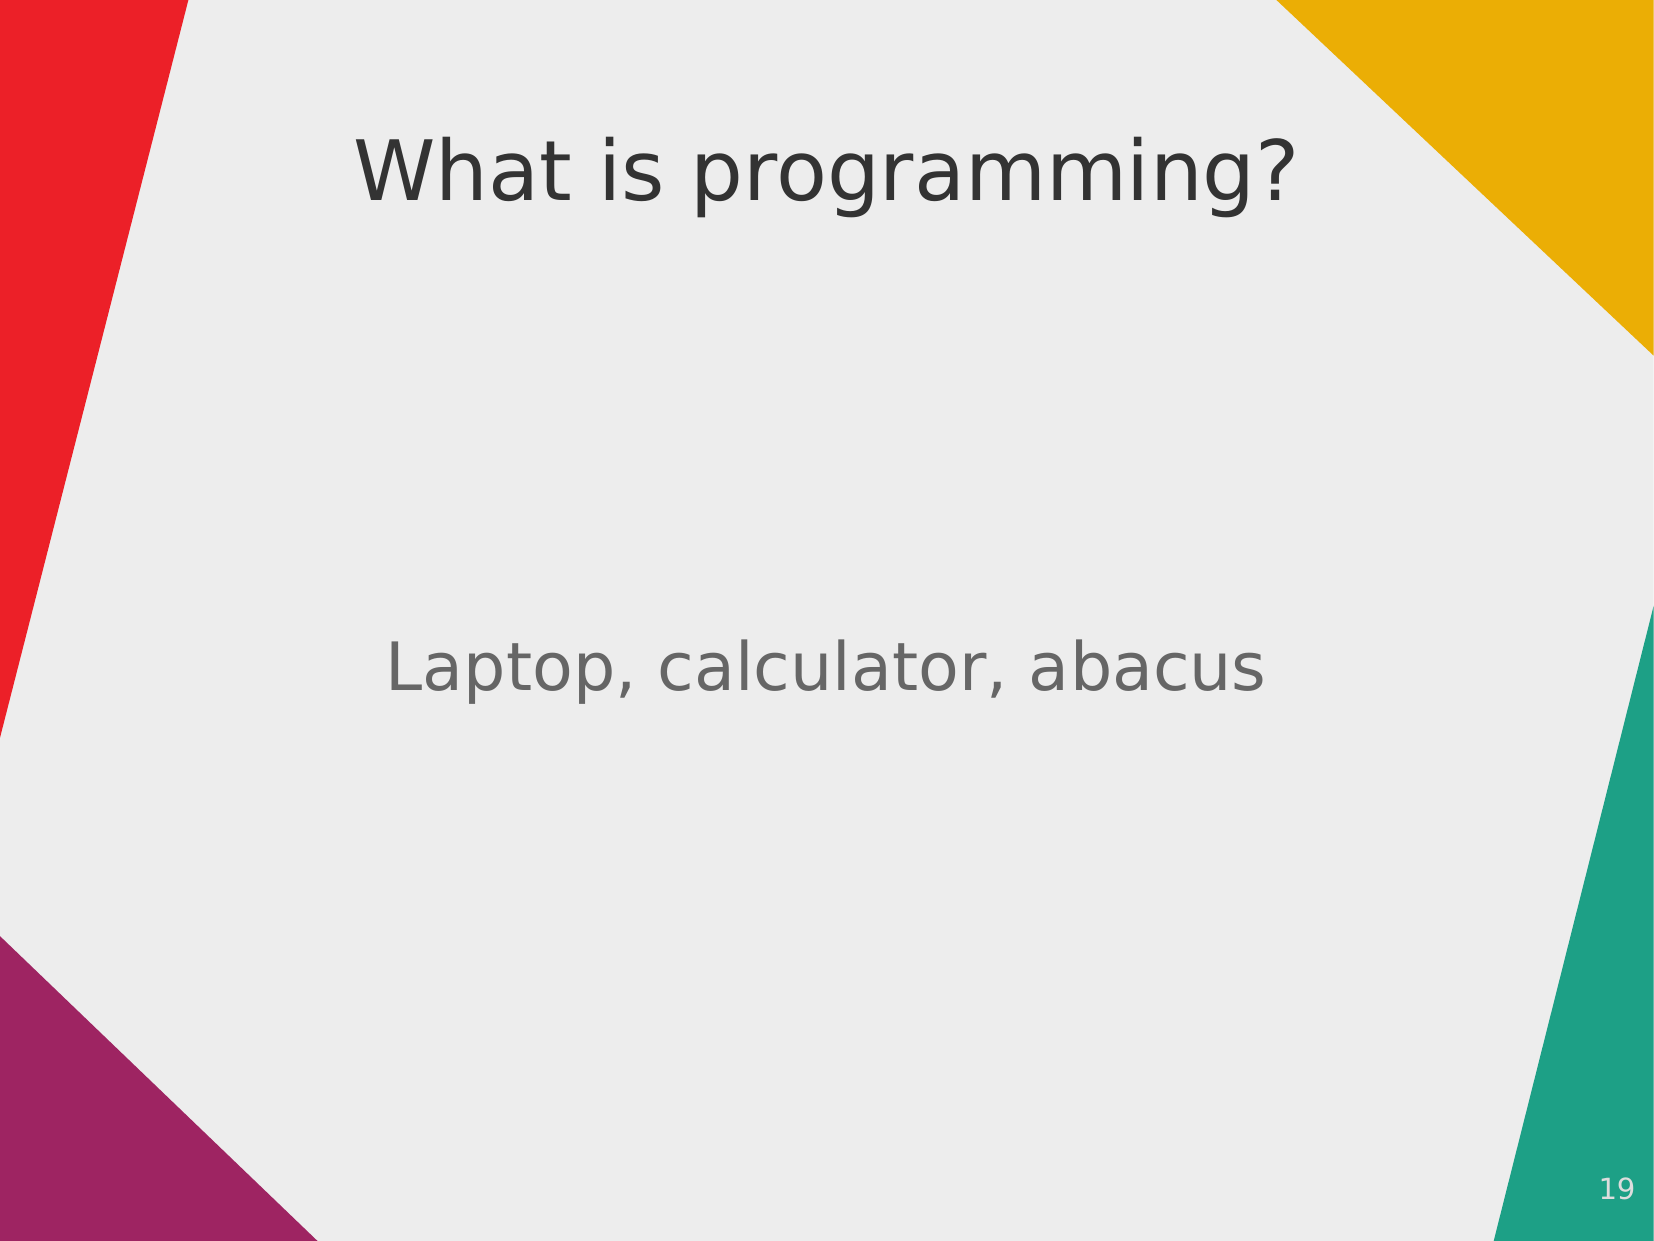

# What is programming?
Laptop, calculator, abacus
19